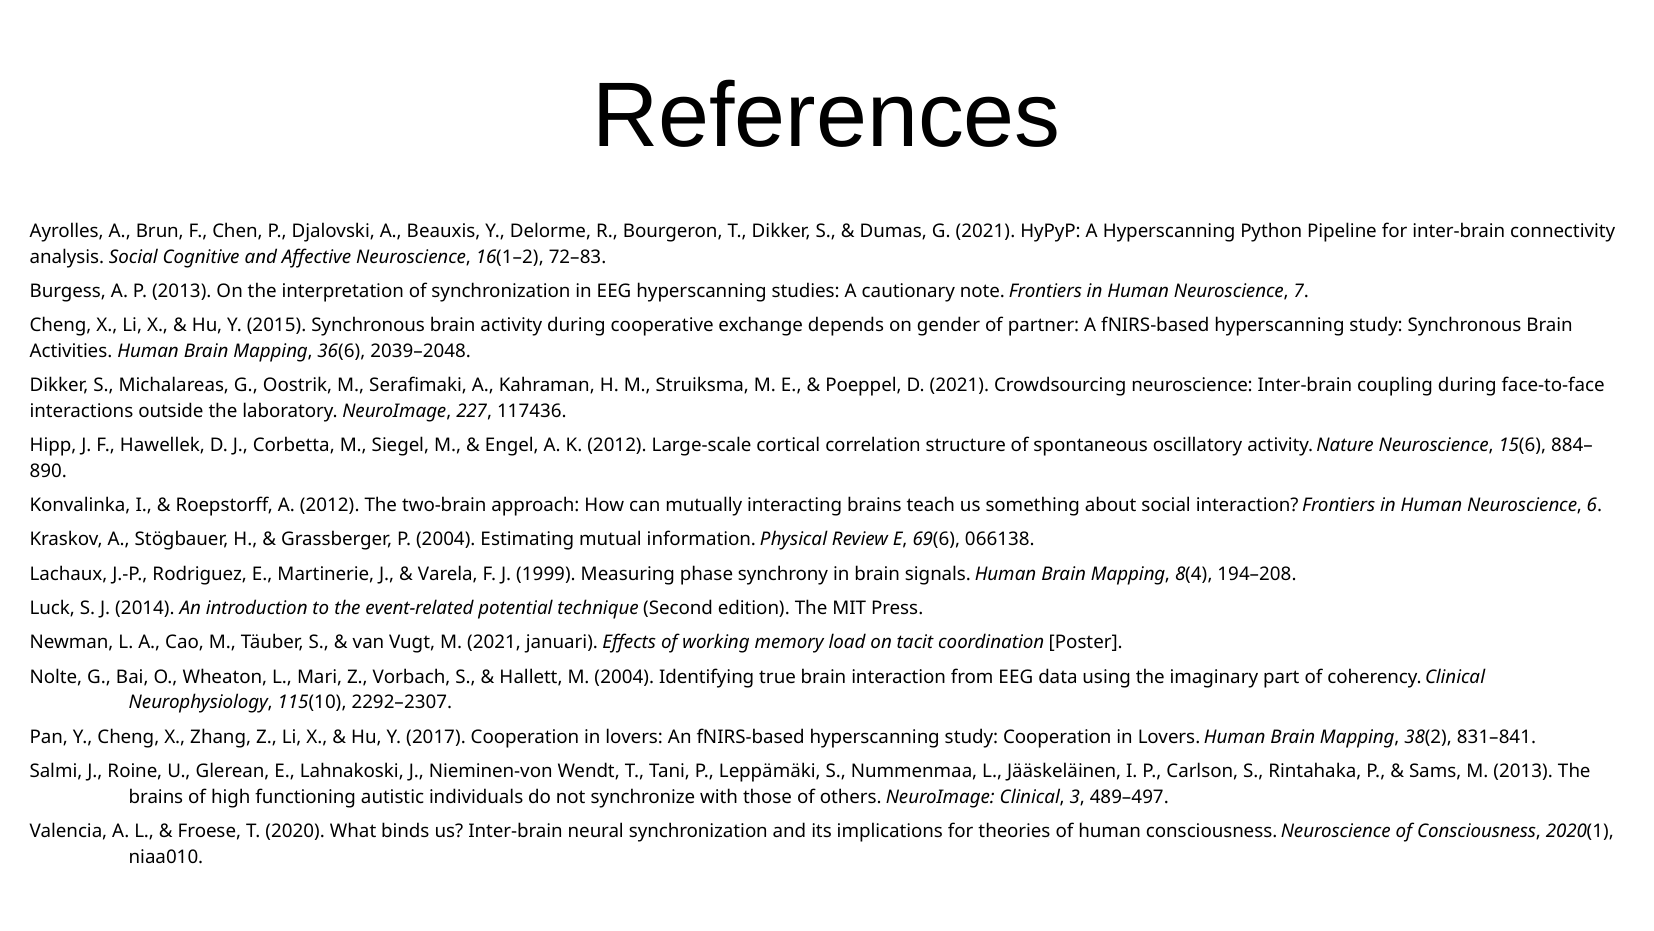

# References
Ayrolles, A., Brun, F., Chen, P., Djalovski, A., Beauxis, Y., Delorme, R., Bourgeron, T., Dikker, S., & Dumas, G. (2021). HyPyP: A Hyperscanning Python Pipeline for inter-brain connectivity analysis. Social Cognitive and Affective Neuroscience, 16(1–2), 72–83.
Burgess, A. P. (2013). On the interpretation of synchronization in EEG hyperscanning studies: A cautionary note. Frontiers in Human Neuroscience, 7.
Cheng, X., Li, X., & Hu, Y. (2015). Synchronous brain activity during cooperative exchange depends on gender of partner: A fNIRS-based hyperscanning study: Synchronous Brain Activities. Human Brain Mapping, 36(6), 2039–2048.
Dikker, S., Michalareas, G., Oostrik, M., Serafimaki, A., Kahraman, H. M., Struiksma, M. E., & Poeppel, D. (2021). Crowdsourcing neuroscience: Inter-brain coupling during face-to-face interactions outside the laboratory. NeuroImage, 227, 117436.
Hipp, J. F., Hawellek, D. J., Corbetta, M., Siegel, M., & Engel, A. K. (2012). Large-scale cortical correlation structure of spontaneous oscillatory activity. Nature Neuroscience, 15(6), 884–890.
Konvalinka, I., & Roepstorff, A. (2012). The two-brain approach: How can mutually interacting brains teach us something about social interaction? Frontiers in Human Neuroscience, 6.
Kraskov, A., Stögbauer, H., & Grassberger, P. (2004). Estimating mutual information. Physical Review E, 69(6), 066138.
Lachaux, J.-P., Rodriguez, E., Martinerie, J., & Varela, F. J. (1999). Measuring phase synchrony in brain signals. Human Brain Mapping, 8(4), 194–208.
Luck, S. J. (2014). An introduction to the event-related potential technique (Second edition). The MIT Press.
Newman, L. A., Cao, M., Täuber, S., & van Vugt, M. (2021, januari). Effects of working memory load on tacit coordination [Poster].
Nolte, G., Bai, O., Wheaton, L., Mari, Z., Vorbach, S., & Hallett, M. (2004). Identifying true brain interaction from EEG data using the imaginary part of coherency. Clinical Neurophysiology, 115(10), 2292–2307.
Pan, Y., Cheng, X., Zhang, Z., Li, X., & Hu, Y. (2017). Cooperation in lovers: An fNIRS-based hyperscanning study: Cooperation in Lovers. Human Brain Mapping, 38(2), 831–841.
Salmi, J., Roine, U., Glerean, E., Lahnakoski, J., Nieminen-von Wendt, T., Tani, P., Leppämäki, S., Nummenmaa, L., Jääskeläinen, I. P., Carlson, S., Rintahaka, P., & Sams, M. (2013). The brains of high functioning autistic individuals do not synchronize with those of others. NeuroImage: Clinical, 3, 489–497.
Valencia, A. L., & Froese, T. (2020). What binds us? Inter-brain neural synchronization and its implications for theories of human consciousness. Neuroscience of Consciousness, 2020(1), niaa010.